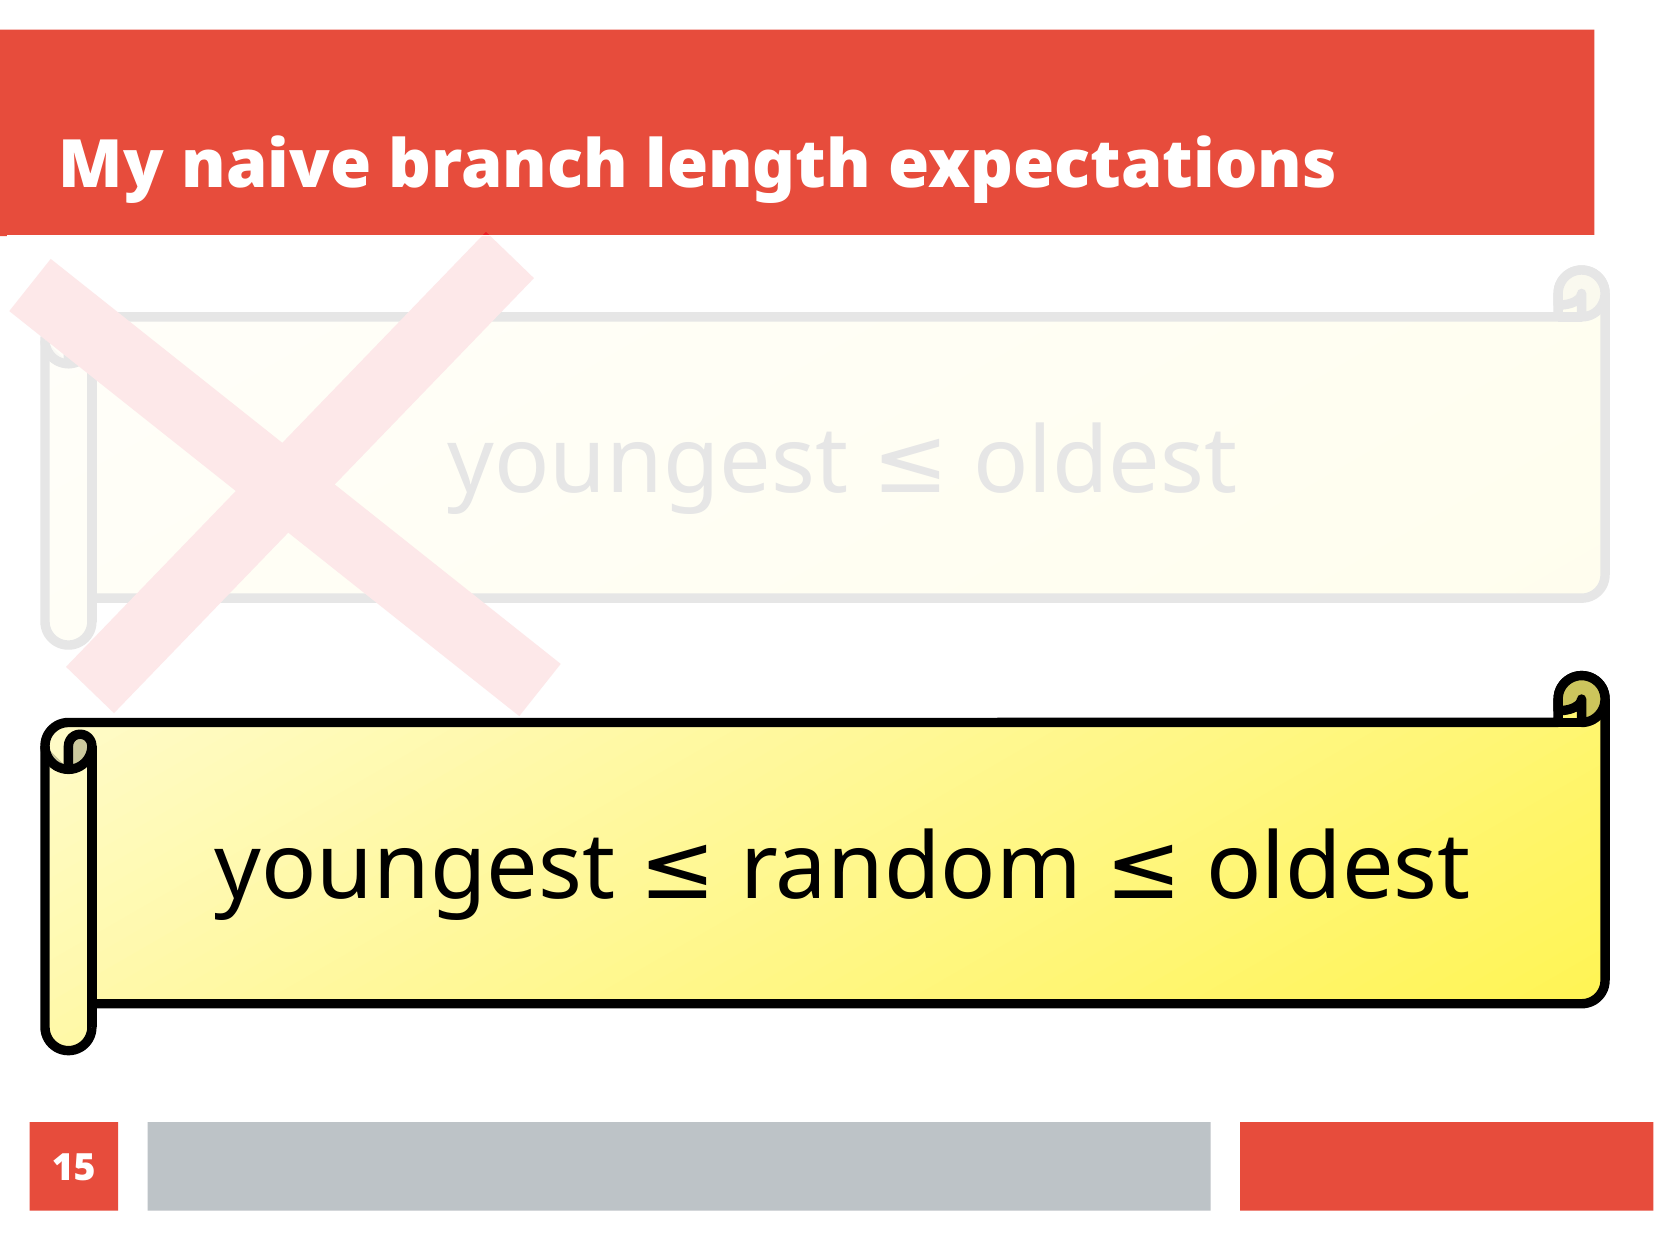

# My naive branch length expectations
youngest ≤ oldest
youngest ≤ random ≤ oldest
15